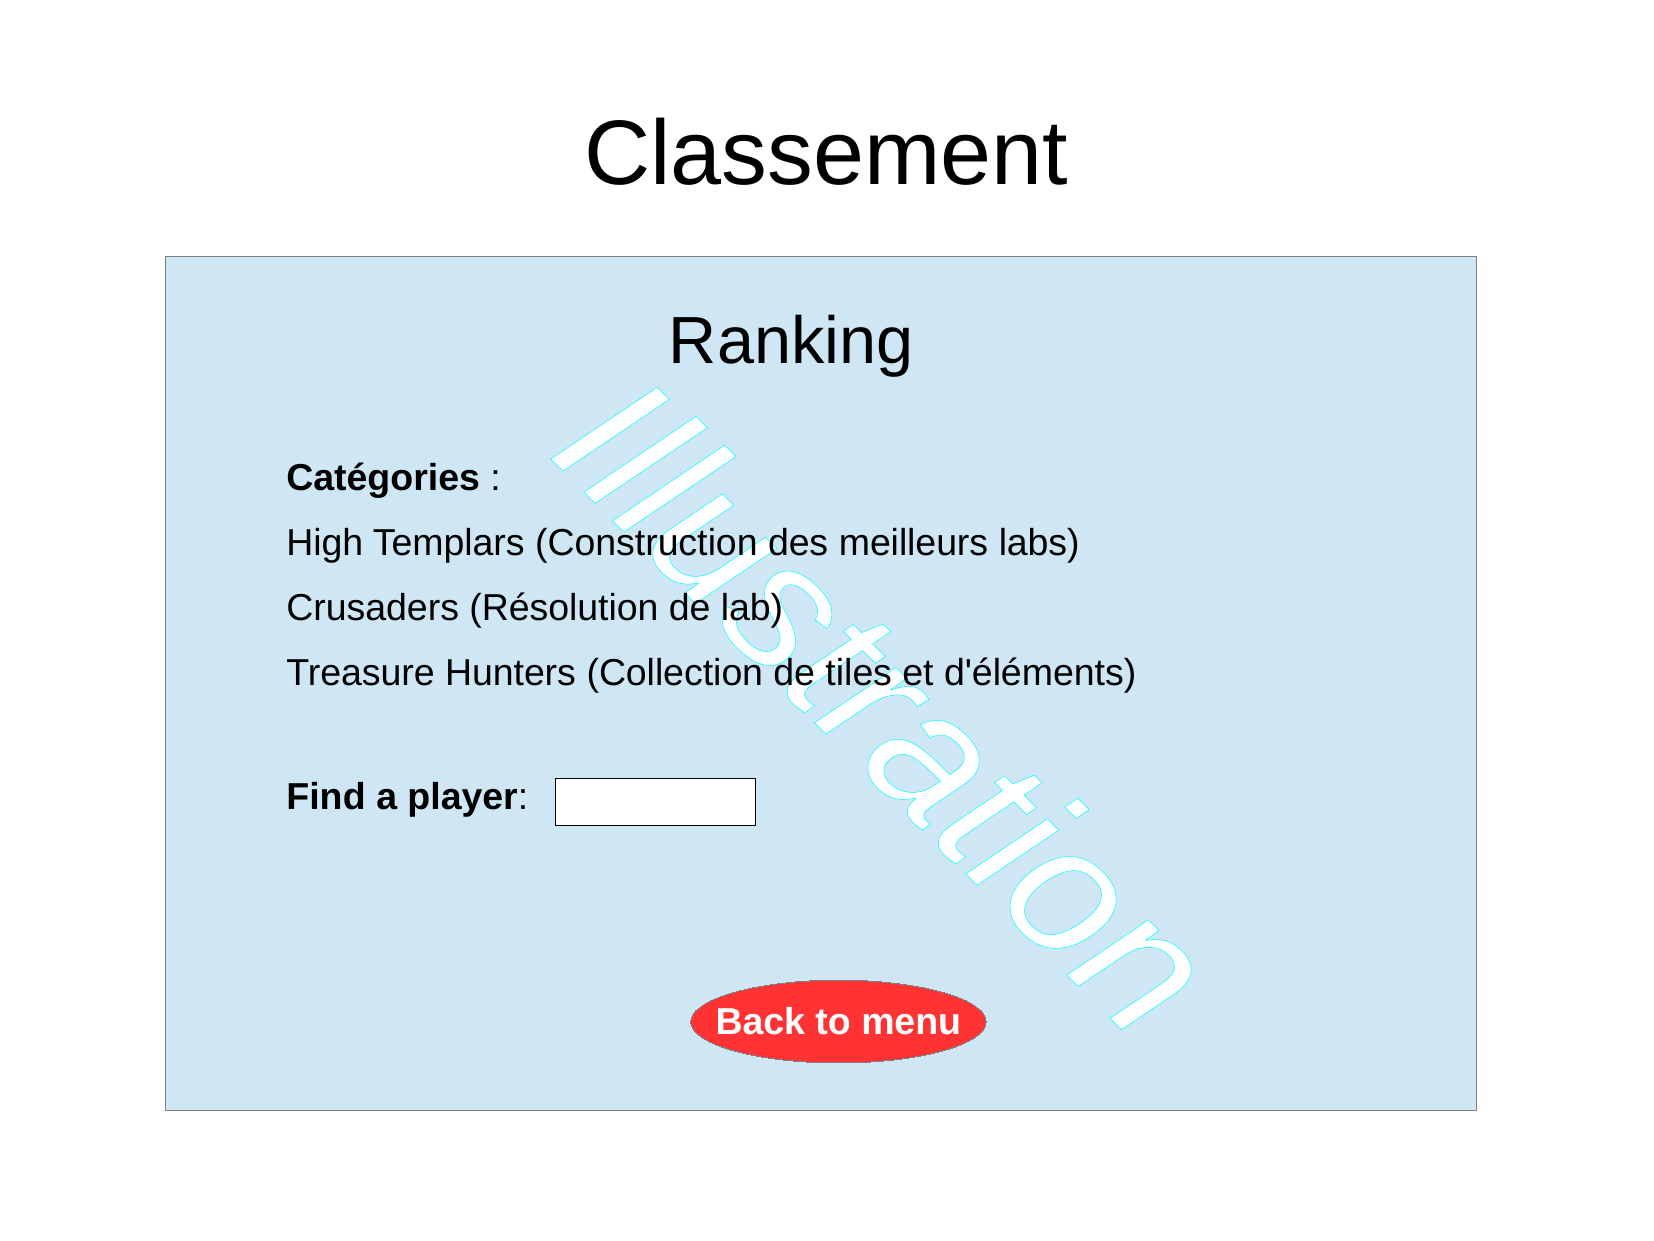

# Classement
Ranking
Catégories :
High Templars (Construction des meilleurs labs)
Crusaders (Résolution de lab)
Illustration
Treasure Hunters (Collection de tiles et d'éléments)
Find a player:
Back to menu